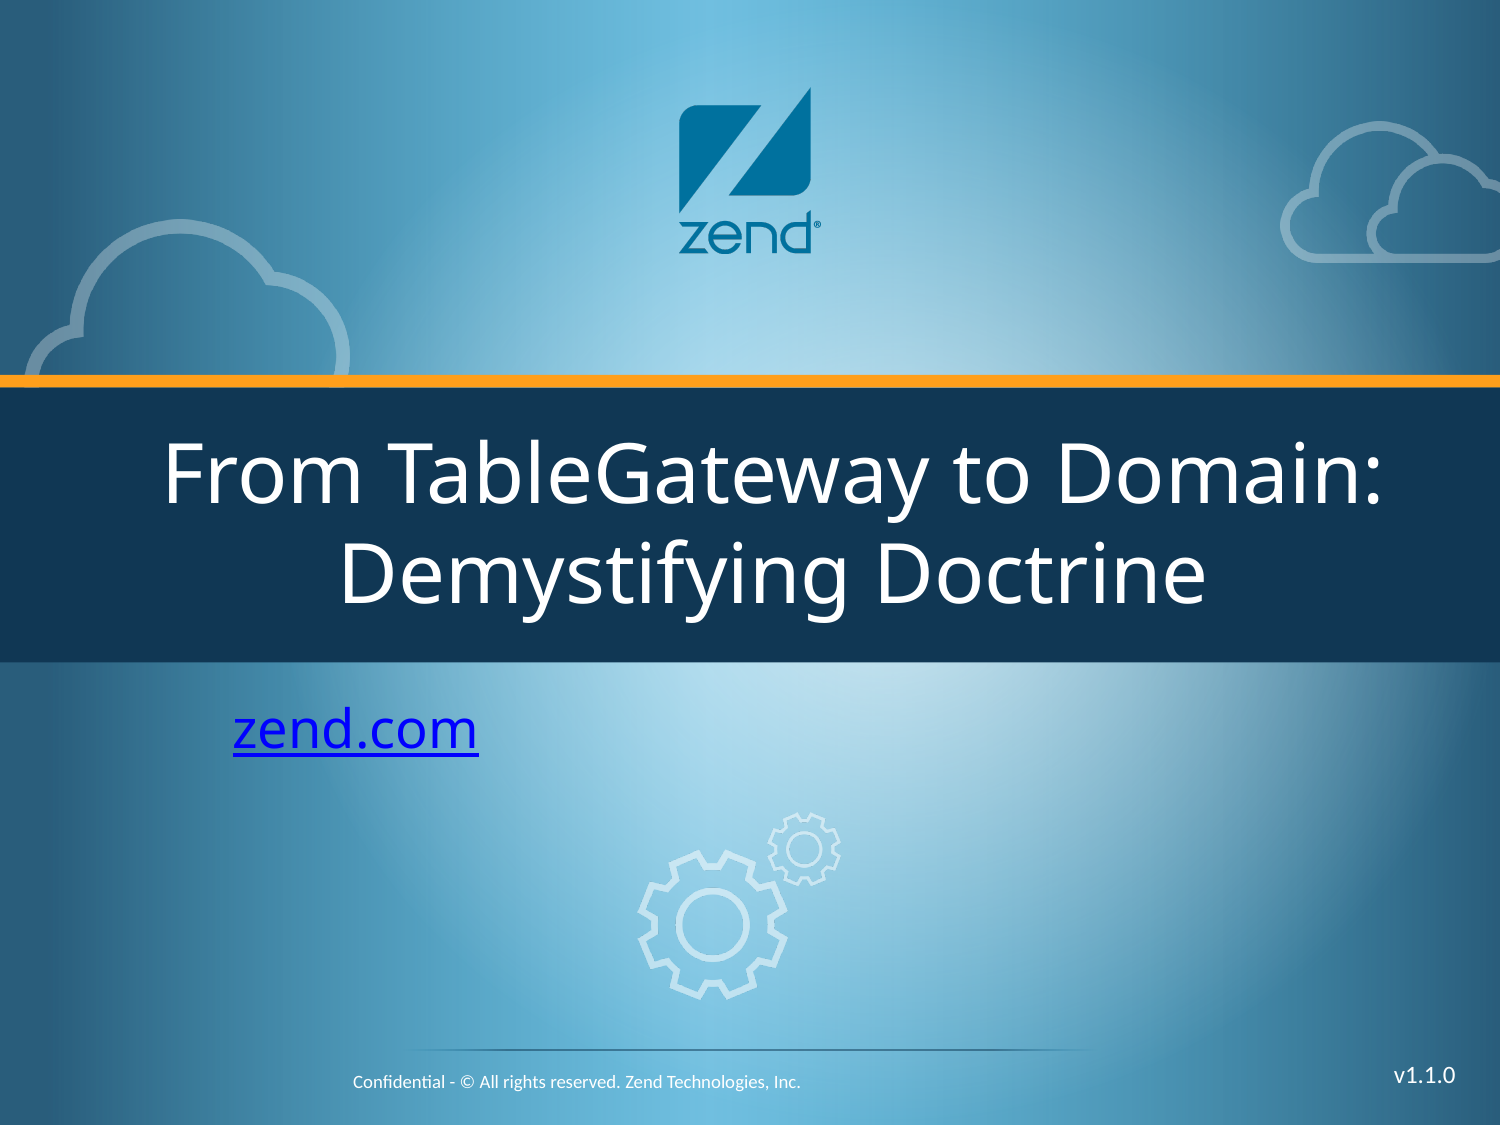

From TableGateway to Domain:
Demystifying Doctrine
# zend.com
v1.1.0